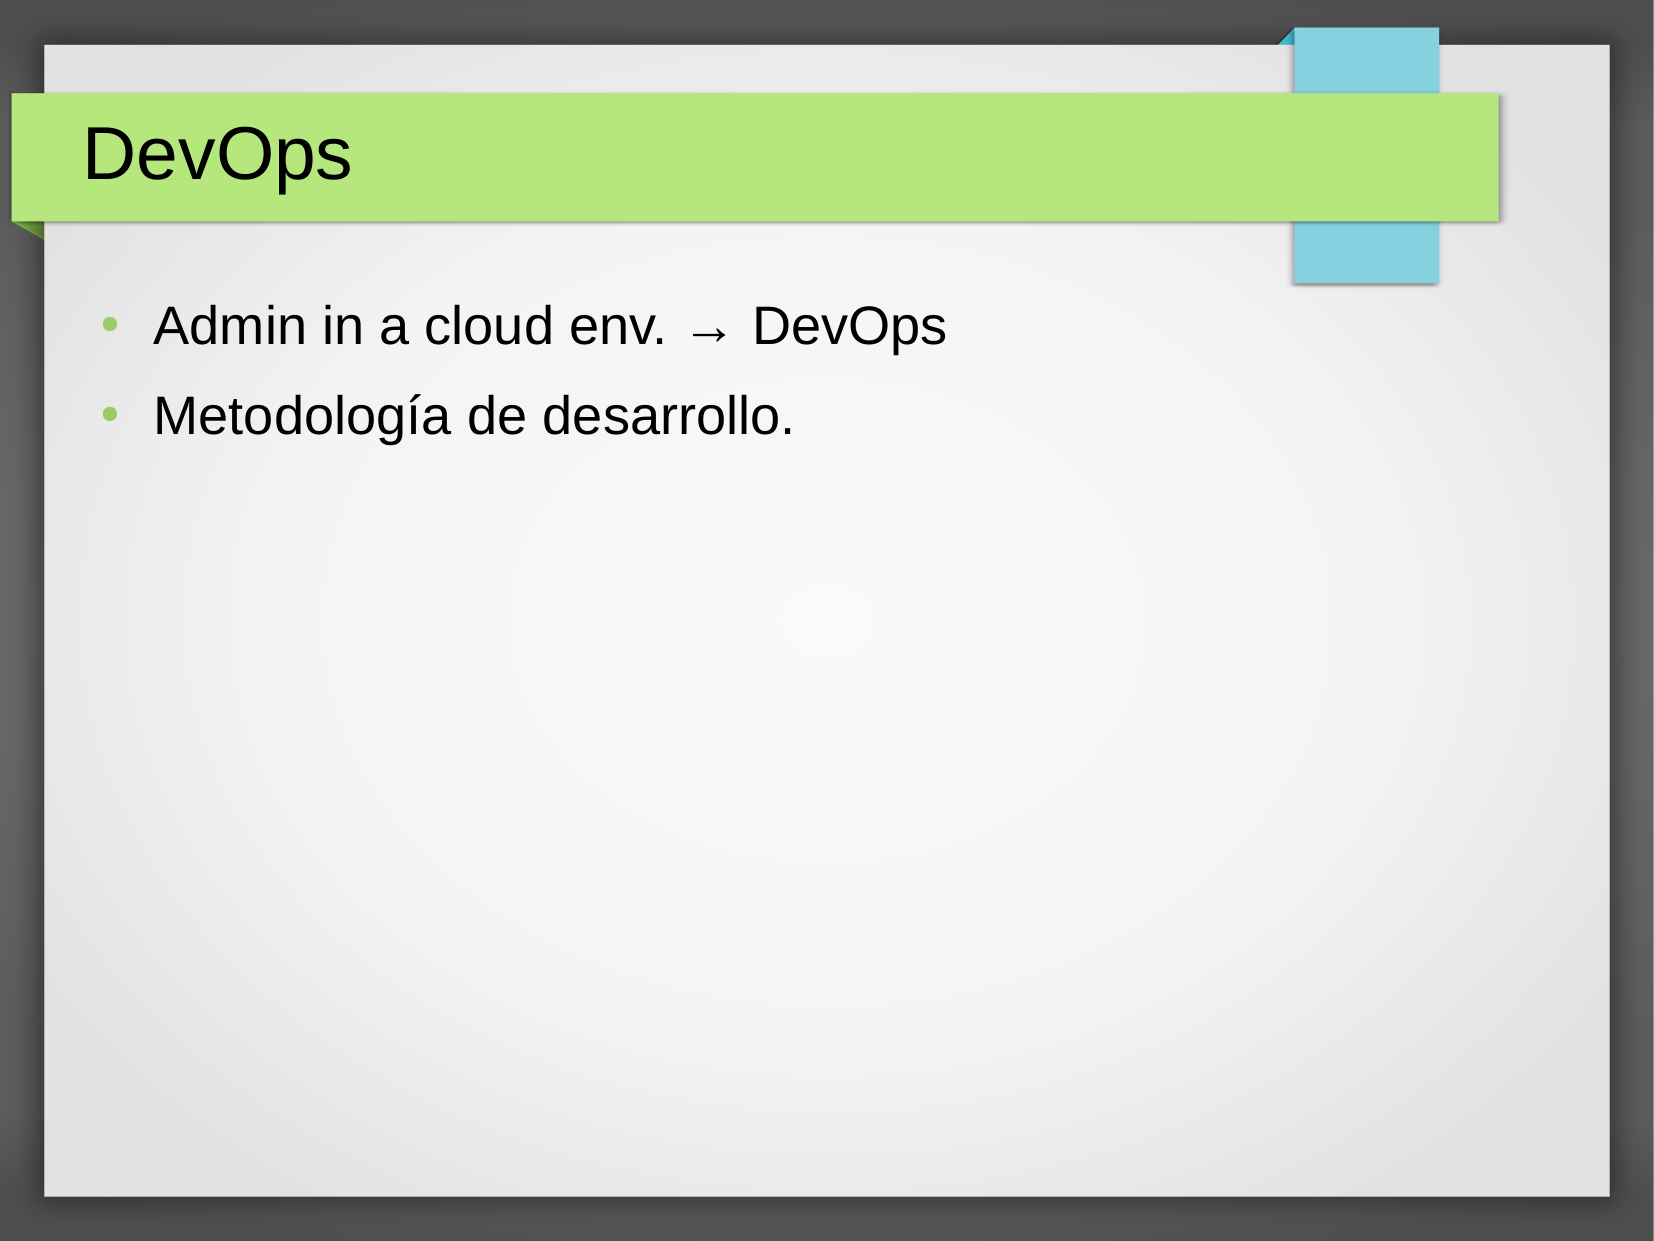

# DevOps
Admin in a cloud env. → DevOps
Metodología de desarrollo.